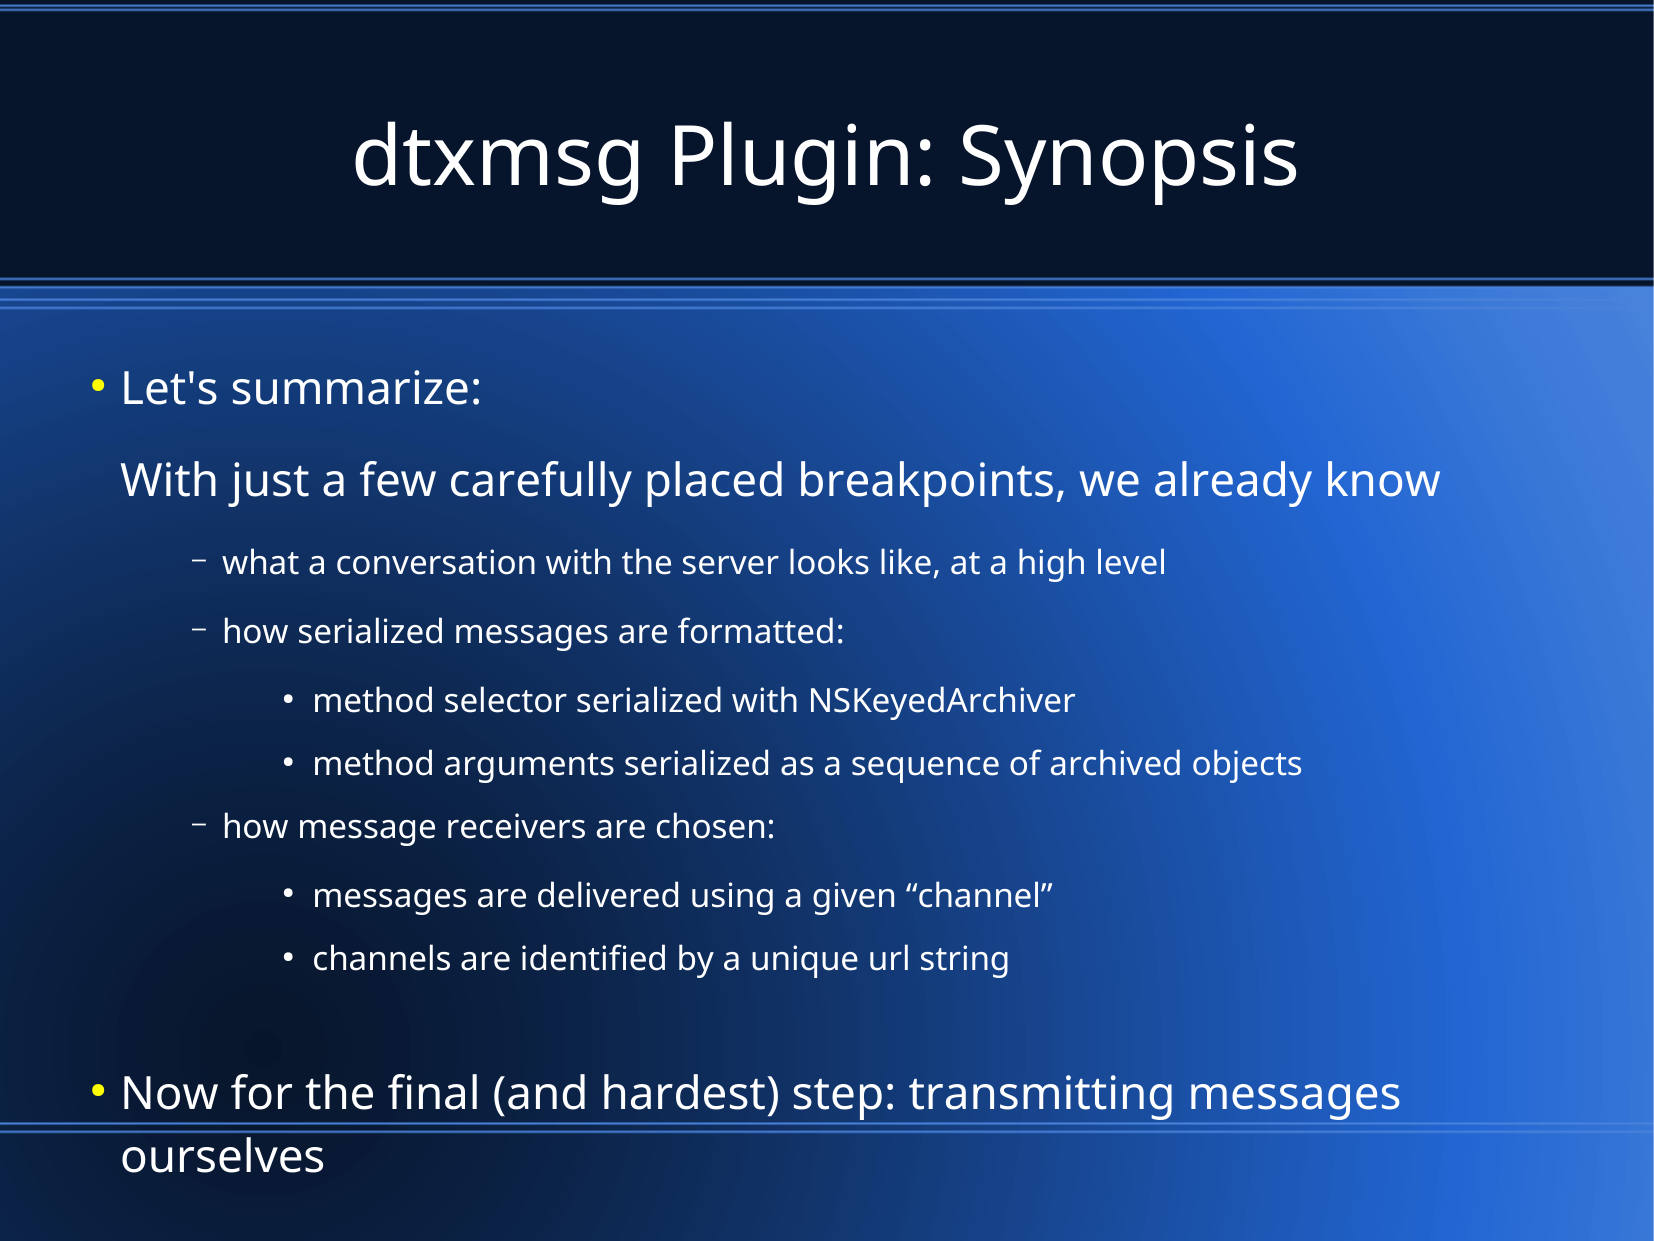

# dtxmsg Plugin: Synopsis
Let's summarize:
With just a few carefully placed breakpoints, we already know
what a conversation with the server looks like, at a high level
how serialized messages are formatted:
method selector serialized with NSKeyedArchiver
method arguments serialized as a sequence of archived objects
how message receivers are chosen:
messages are delivered using a given “channel”
channels are identified by a unique url string
Now for the final (and hardest) step: transmitting messages ourselves